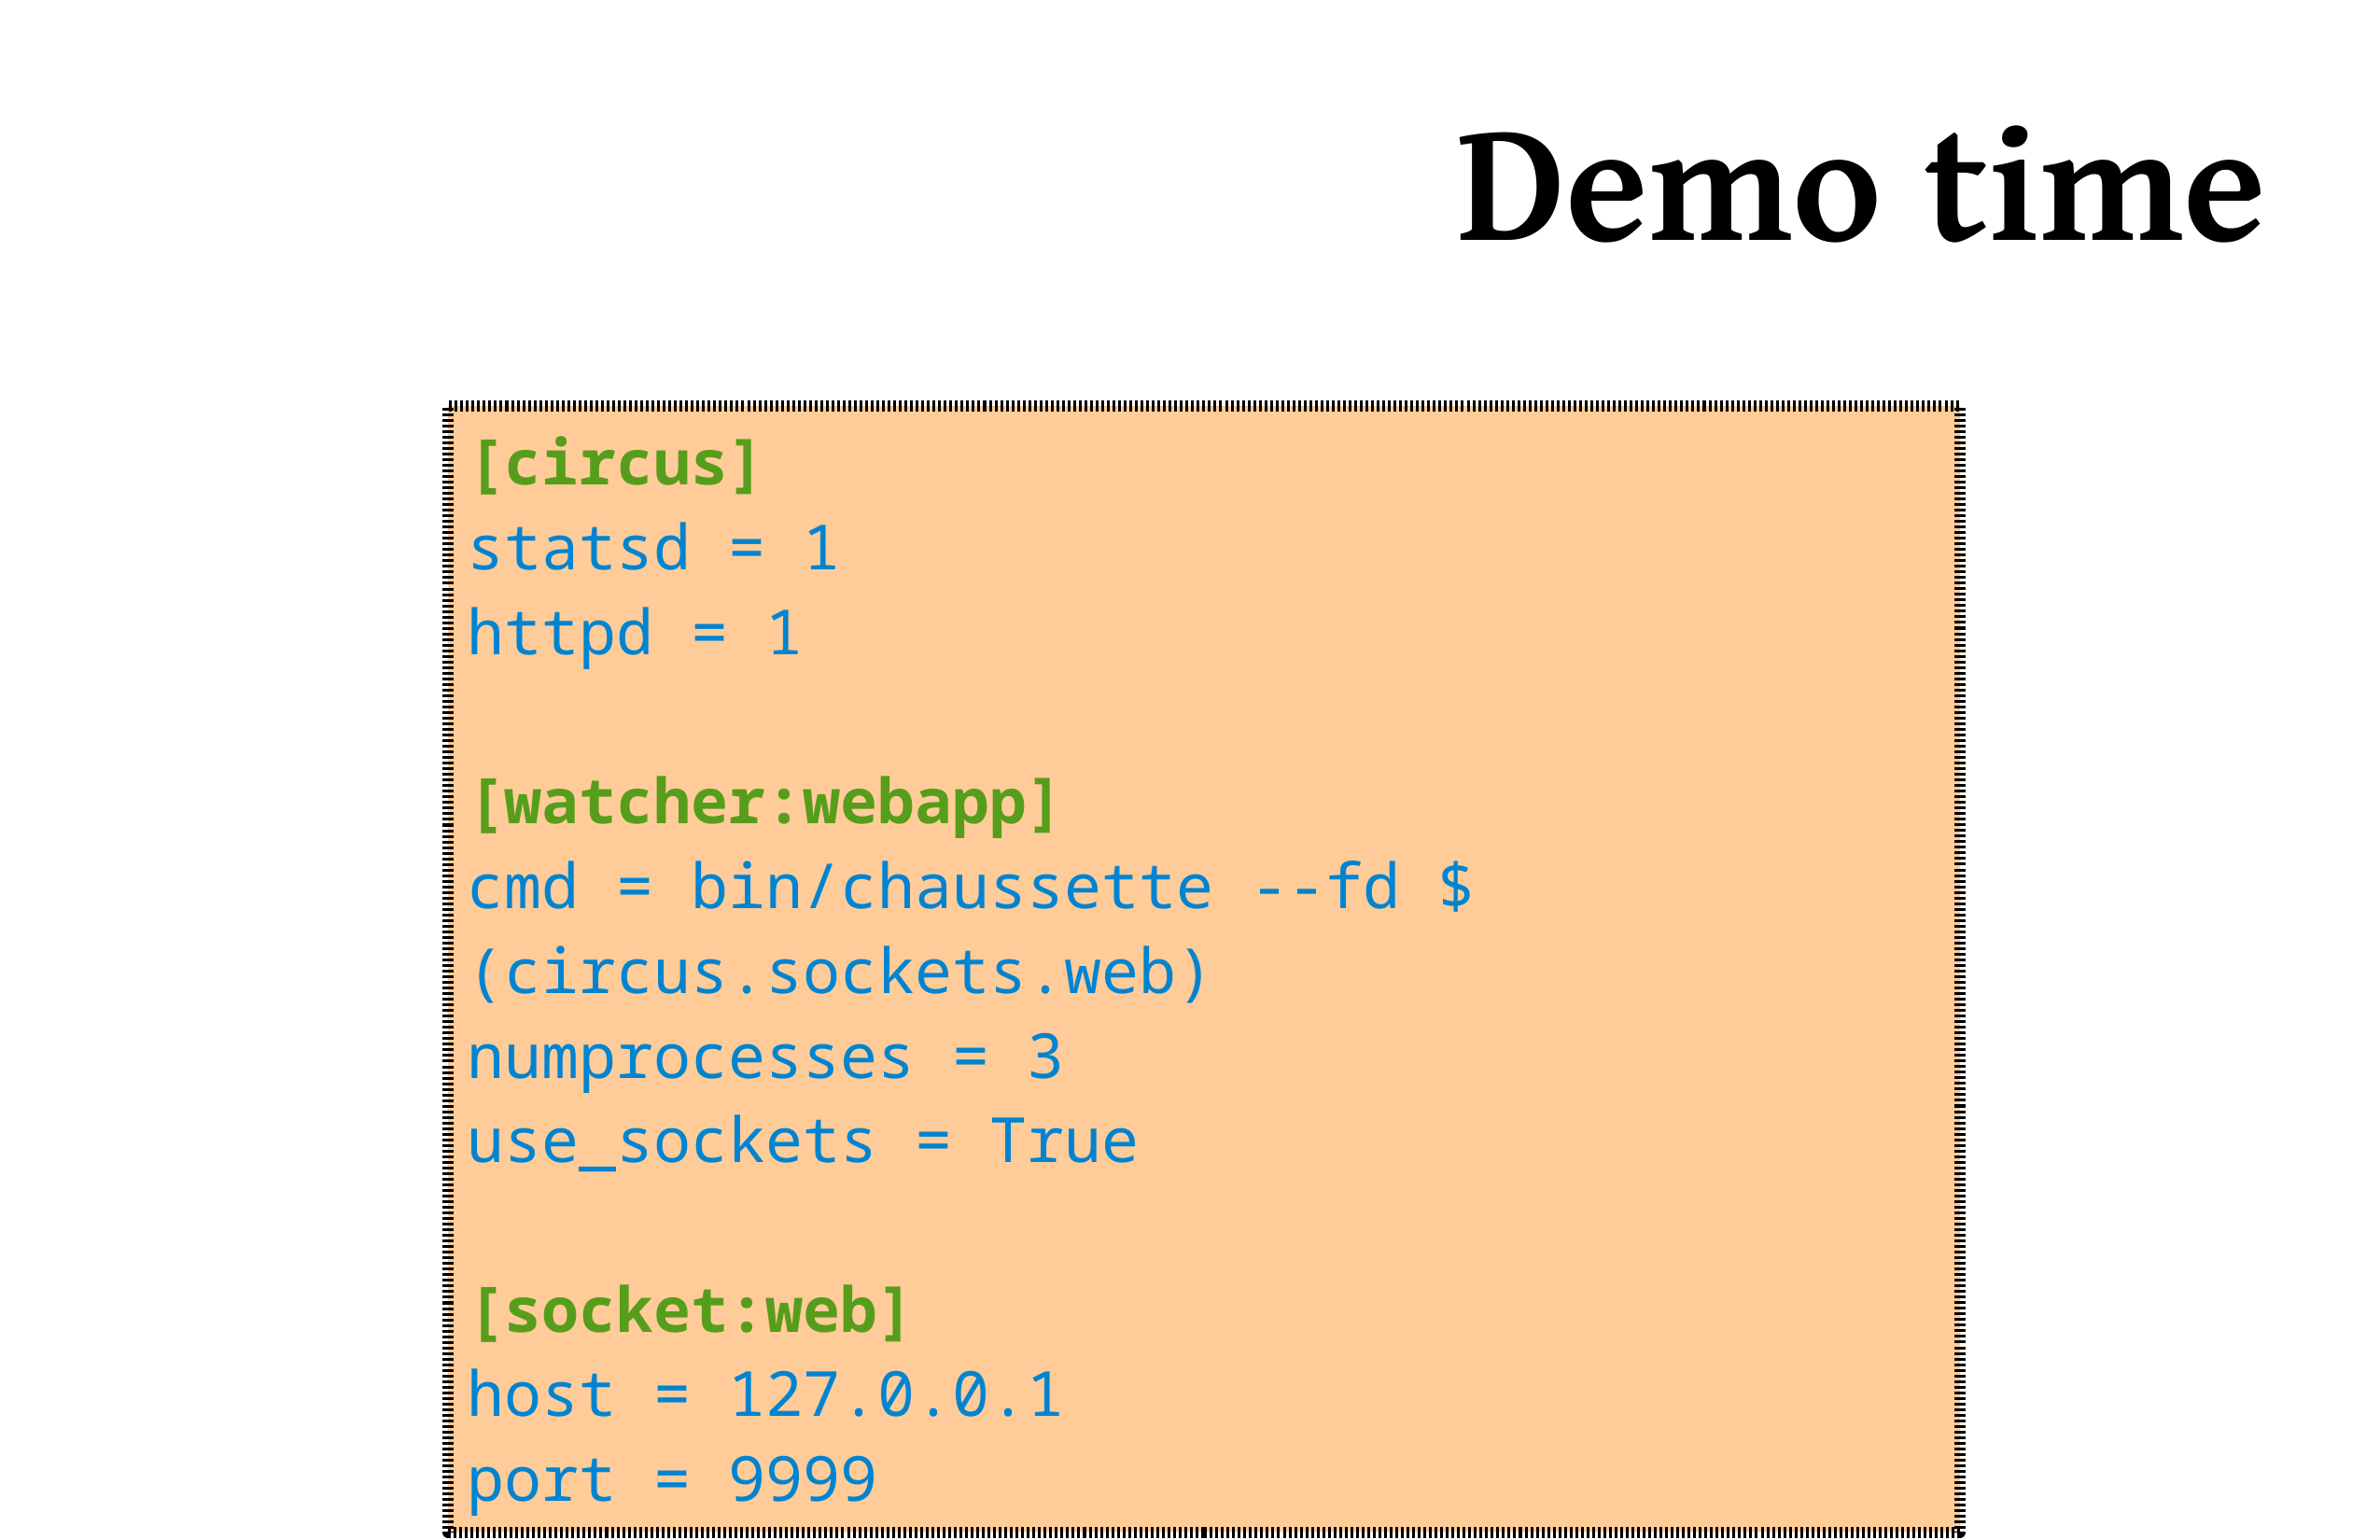

Demo time
[circus]
statsd = 1
httpd = 1
[watcher:webapp]
cmd = bin/chaussette --fd $(circus.sockets.web)
numprocesses = 3
use_sockets = True
[socket:web]
host = 127.0.0.1
port = 9999